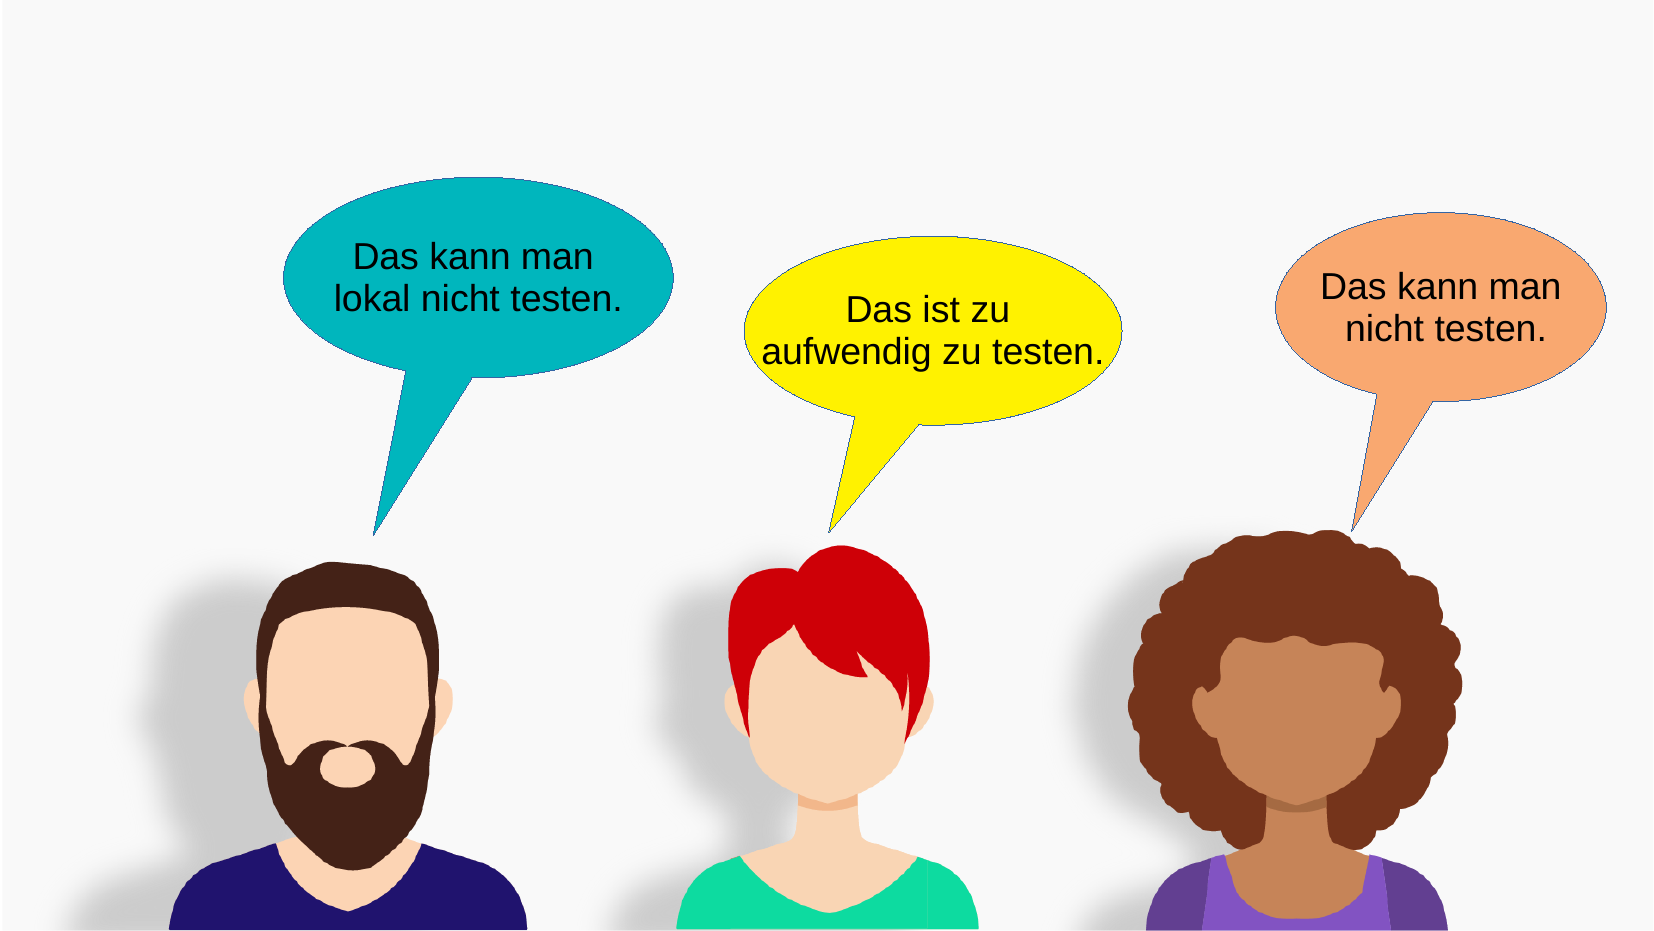

Das kann man
lokal nicht testen.
Das kann man
 nicht testen.
Das ist zu
aufwendig zu testen.